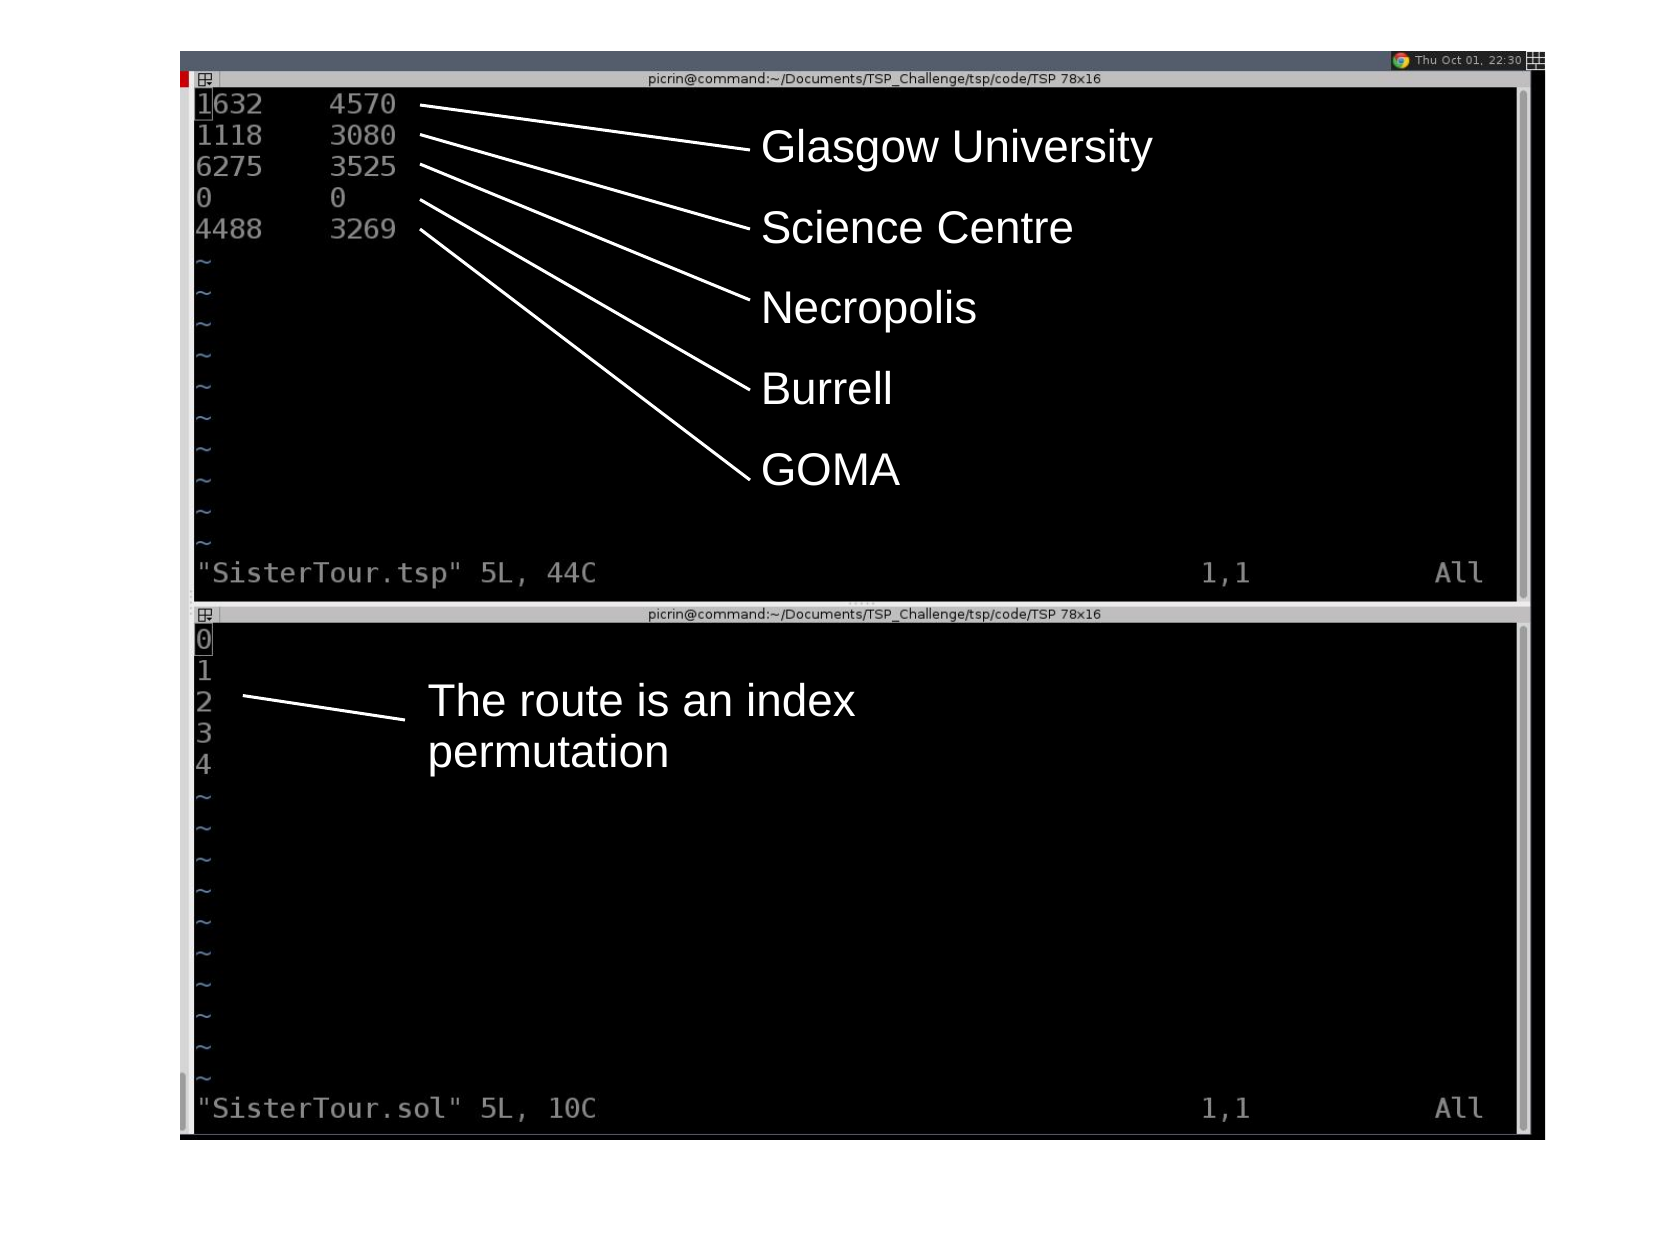

# Glasgow University
Science Centre
Necropolis
Burrell
GOMA
The route is an index permutation